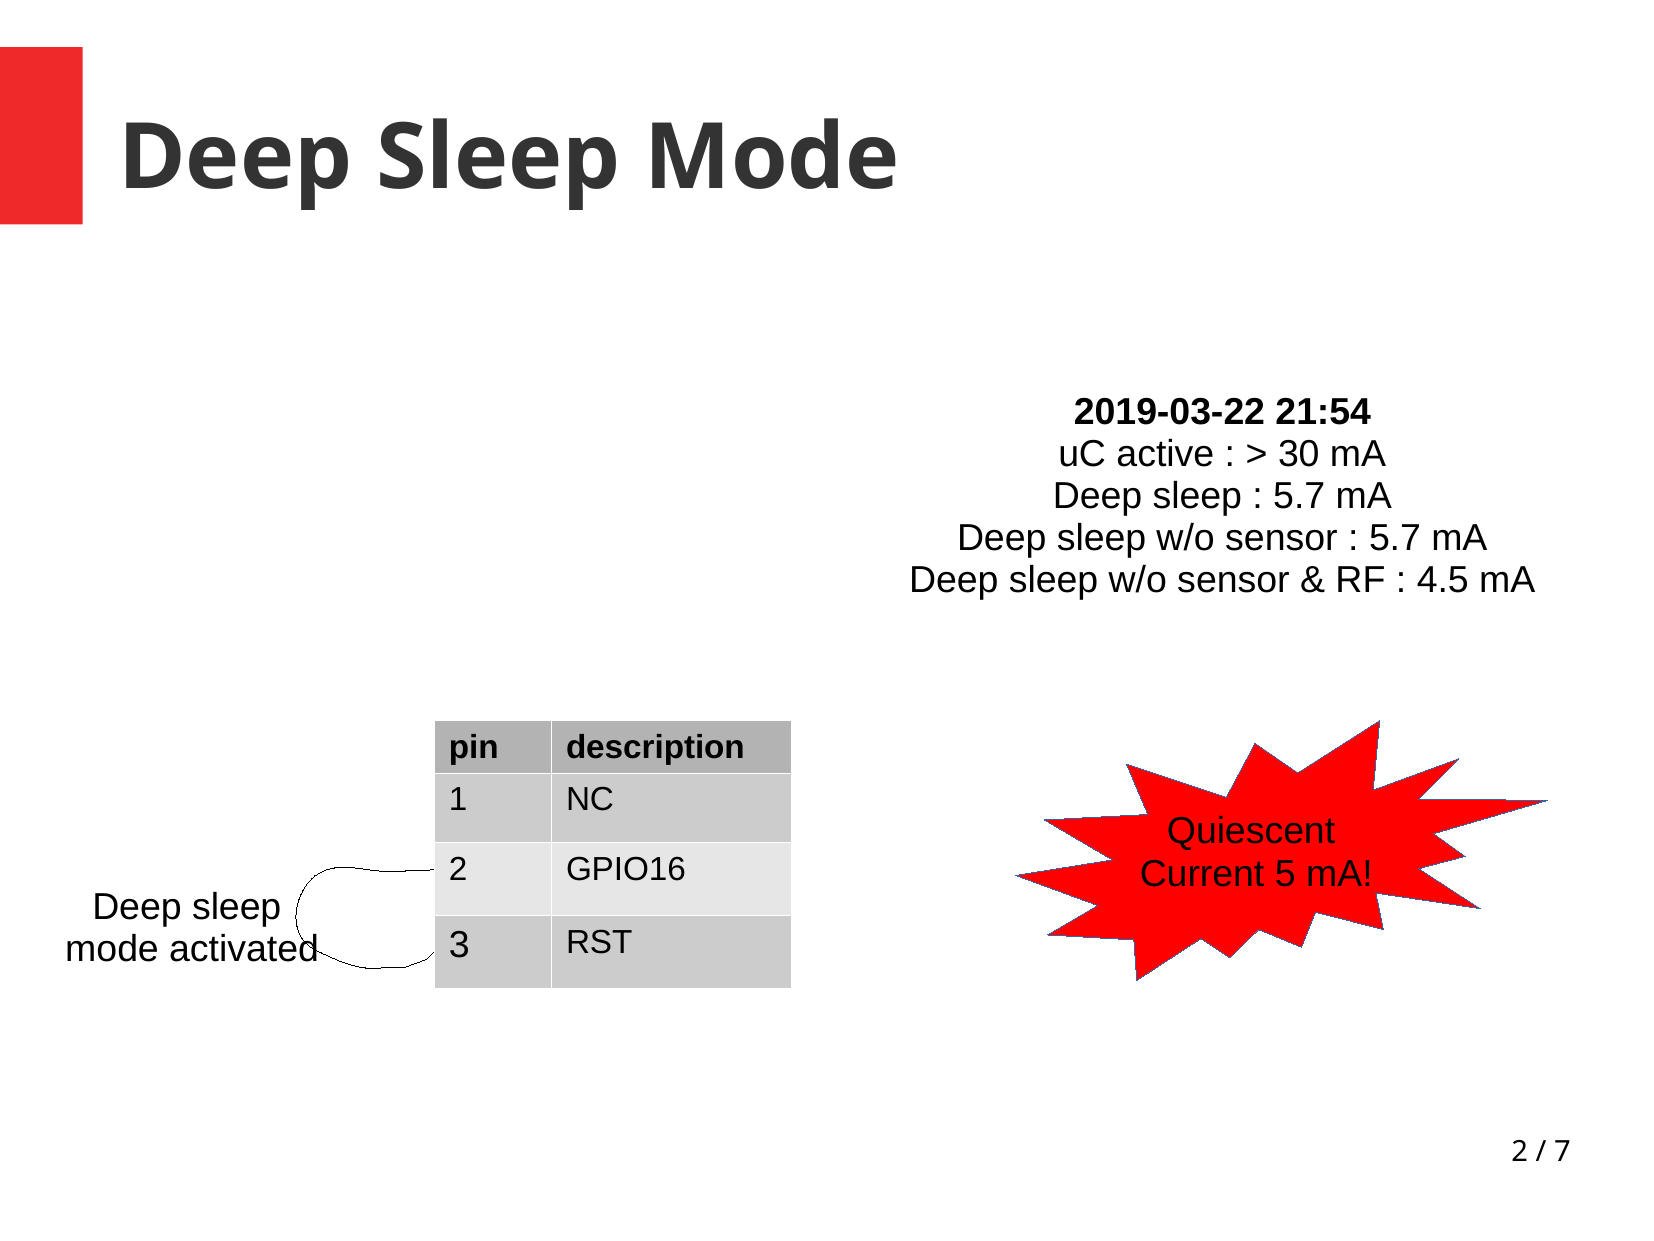

# Deep Sleep Mode
2019-03-22 21:54
uC active : > 30 mA
Deep sleep : 5.7 mA
Deep sleep w/o sensor : 5.7 mA
Deep sleep w/o sensor & RF : 4.5 mA
| pin | description |
| --- | --- |
| 1 | NC |
| 2 | GPIO16 |
| 3 | RST |
Quiescent
Current 5 mA!
Deep sleep
mode activated
2